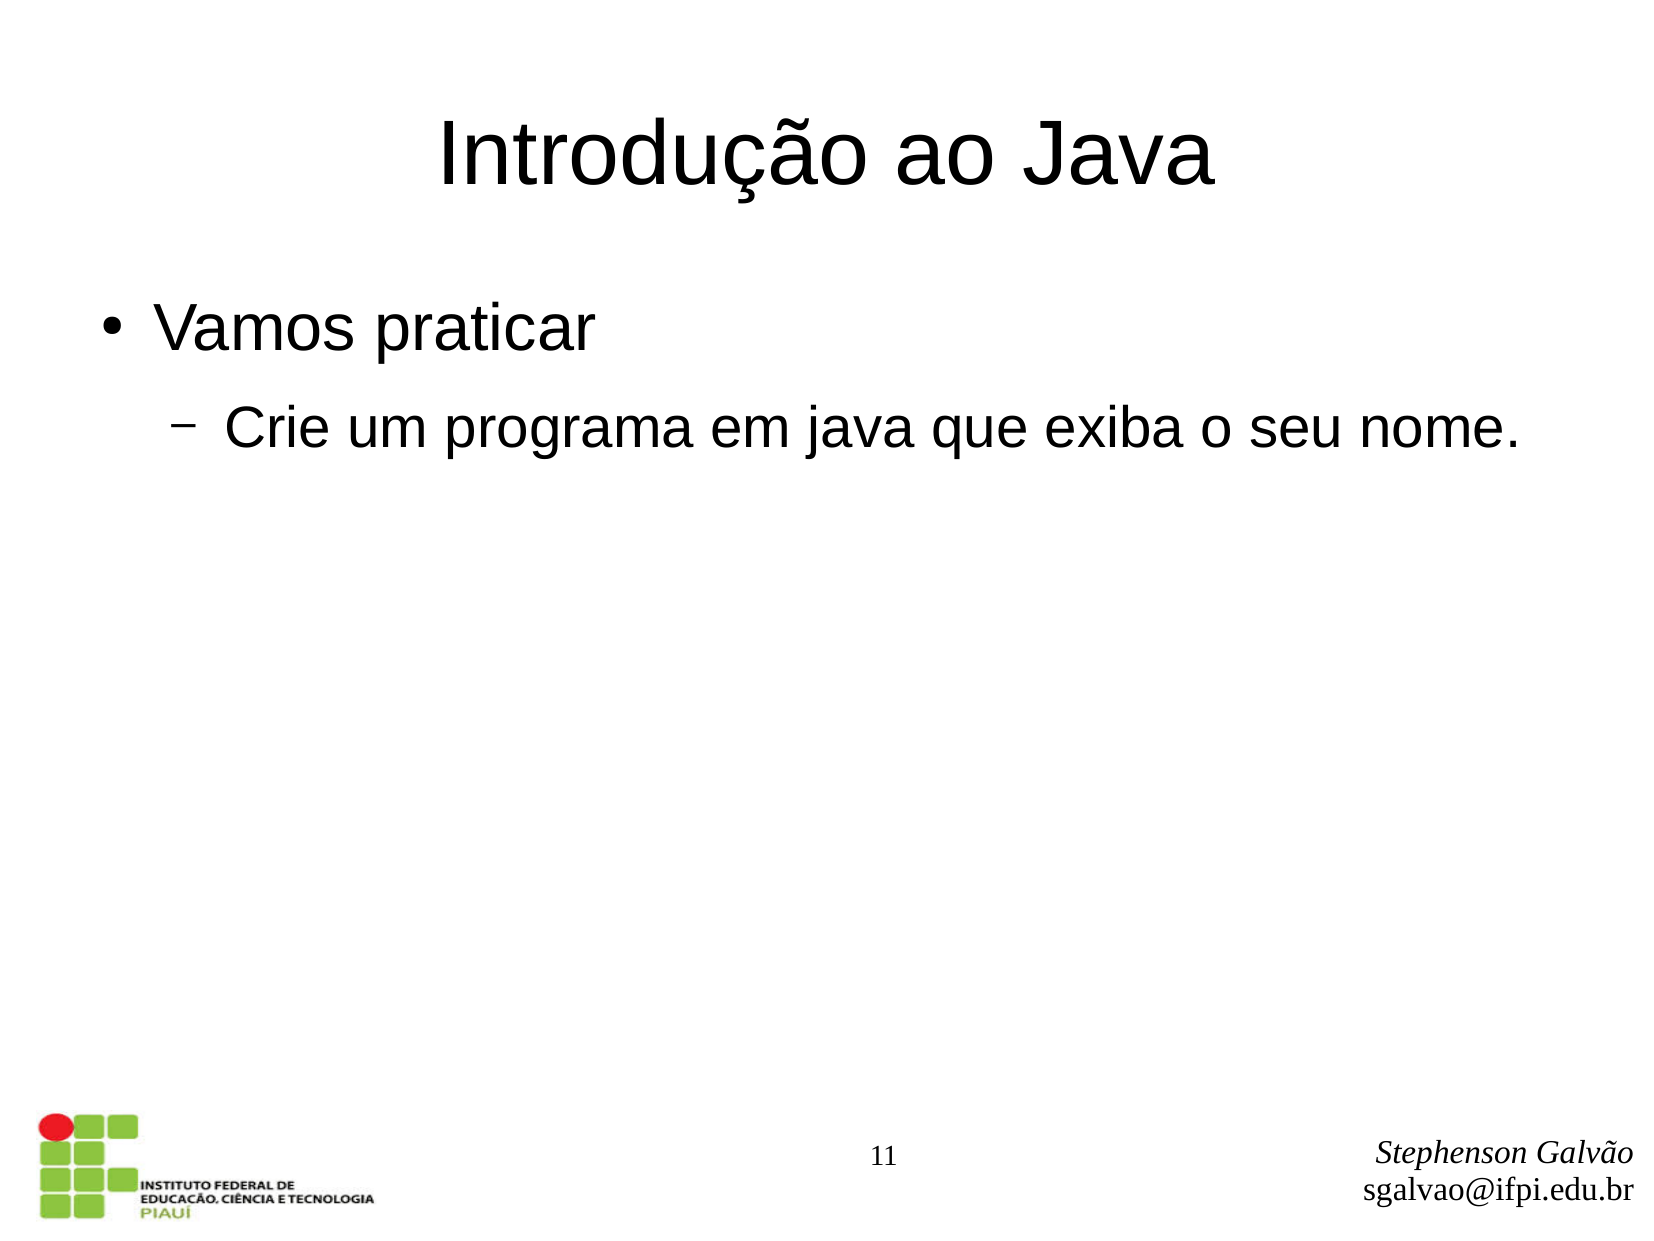

# Introdução ao Java
Vamos praticar
Crie um programa em java que exiba o seu nome.
11